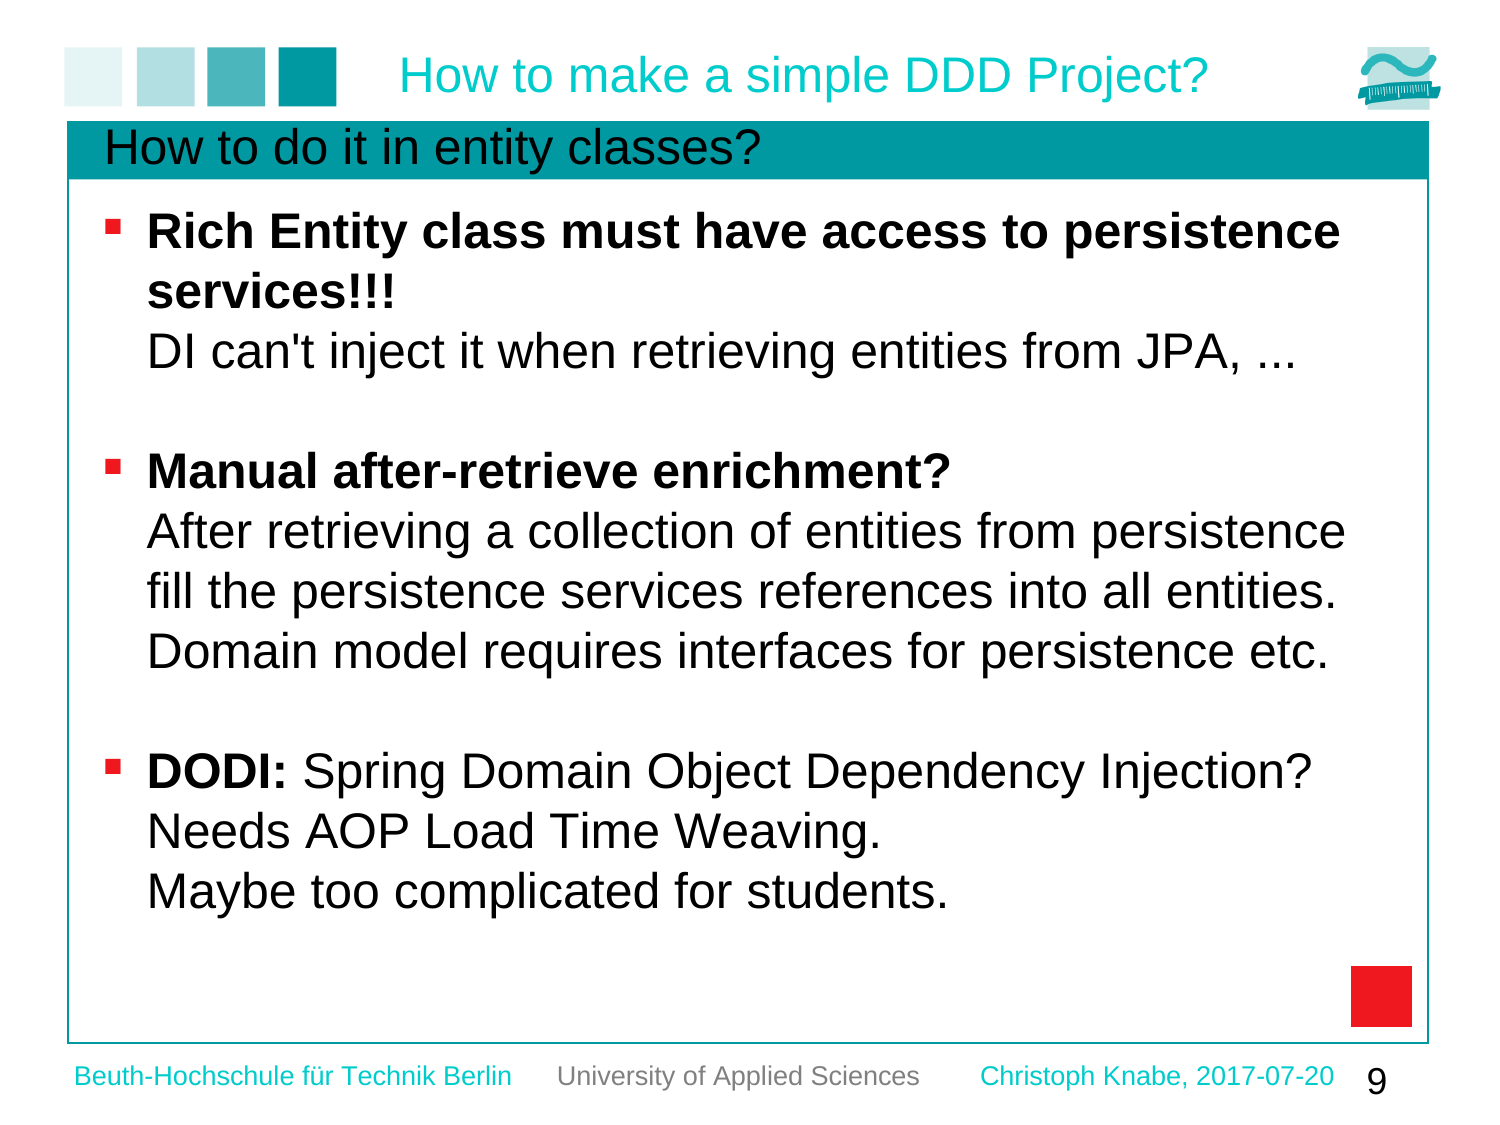

How to do it in entity classes?
Rich Entity class must have access to persistence services!!!
DI can't inject it when retrieving entities from JPA, ...
Manual after-retrieve enrichment?
After retrieving a collection of entities from persistence fill the persistence services references into all entities.
Domain model requires interfaces for persistence etc.
DODI: Spring Domain Object Dependency Injection?
Needs AOP Load Time Weaving.
Maybe too complicated for students.
9